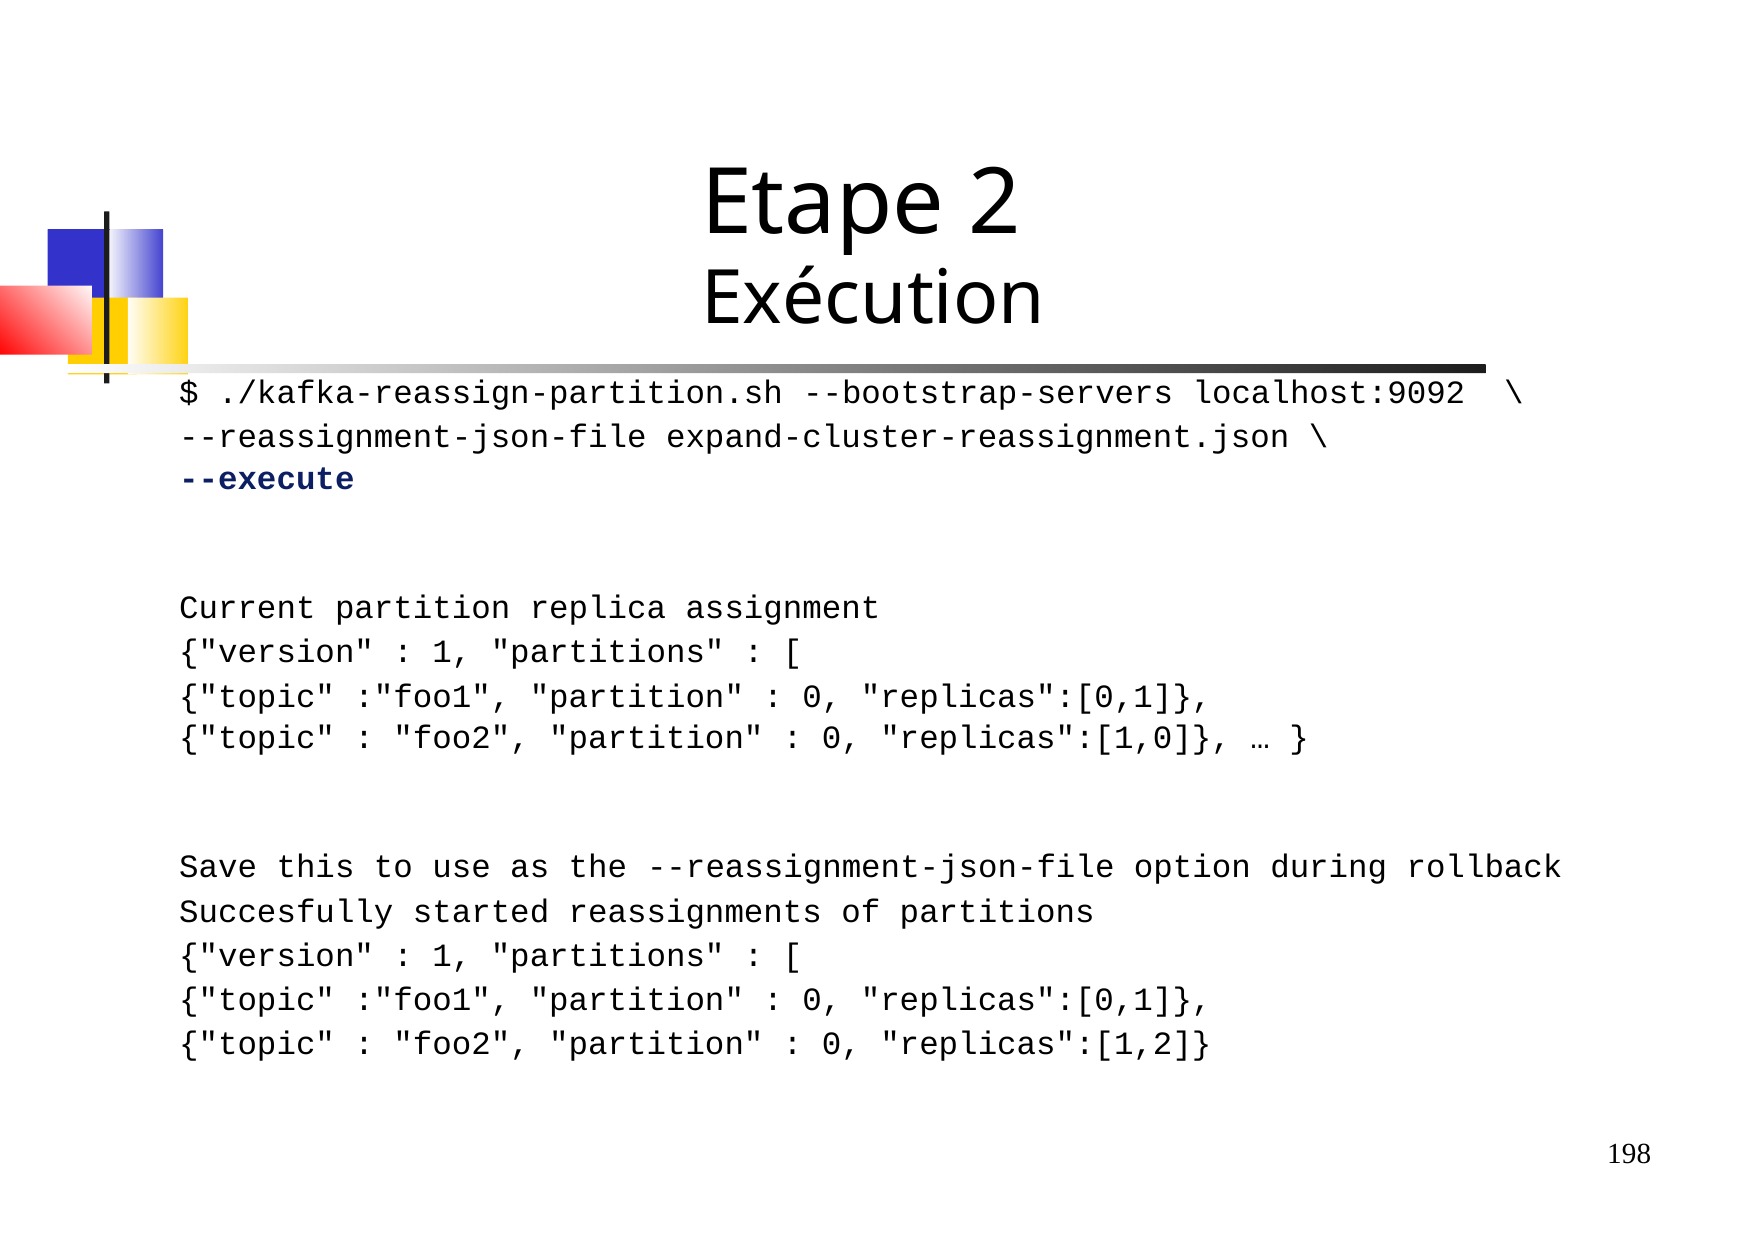

# Etape 2  Exécution
$ ./kafka-reassign-partition.sh --bootstrap-servers localhost:9092 \
--reassignment-json-file expand-cluster-reassignment.json \
--execute
Current partition replica assignment
{"version" : 1, "partitions" : [
{"topic" :"foo1", "partition" : 0, "replicas":[0,1]},
{"topic" : "foo2", "partition" : 0, "replicas":[1,0]}, … }
Save this to use as the --reassignment-json-file option during rollback
Succesfully started reassignments of partitions
{"version" : 1, "partitions" : [
{"topic" :"foo1", "partition" : 0, "replicas":[0,1]},
{"topic" : "foo2", "partition" : 0, "replicas":[1,2]}